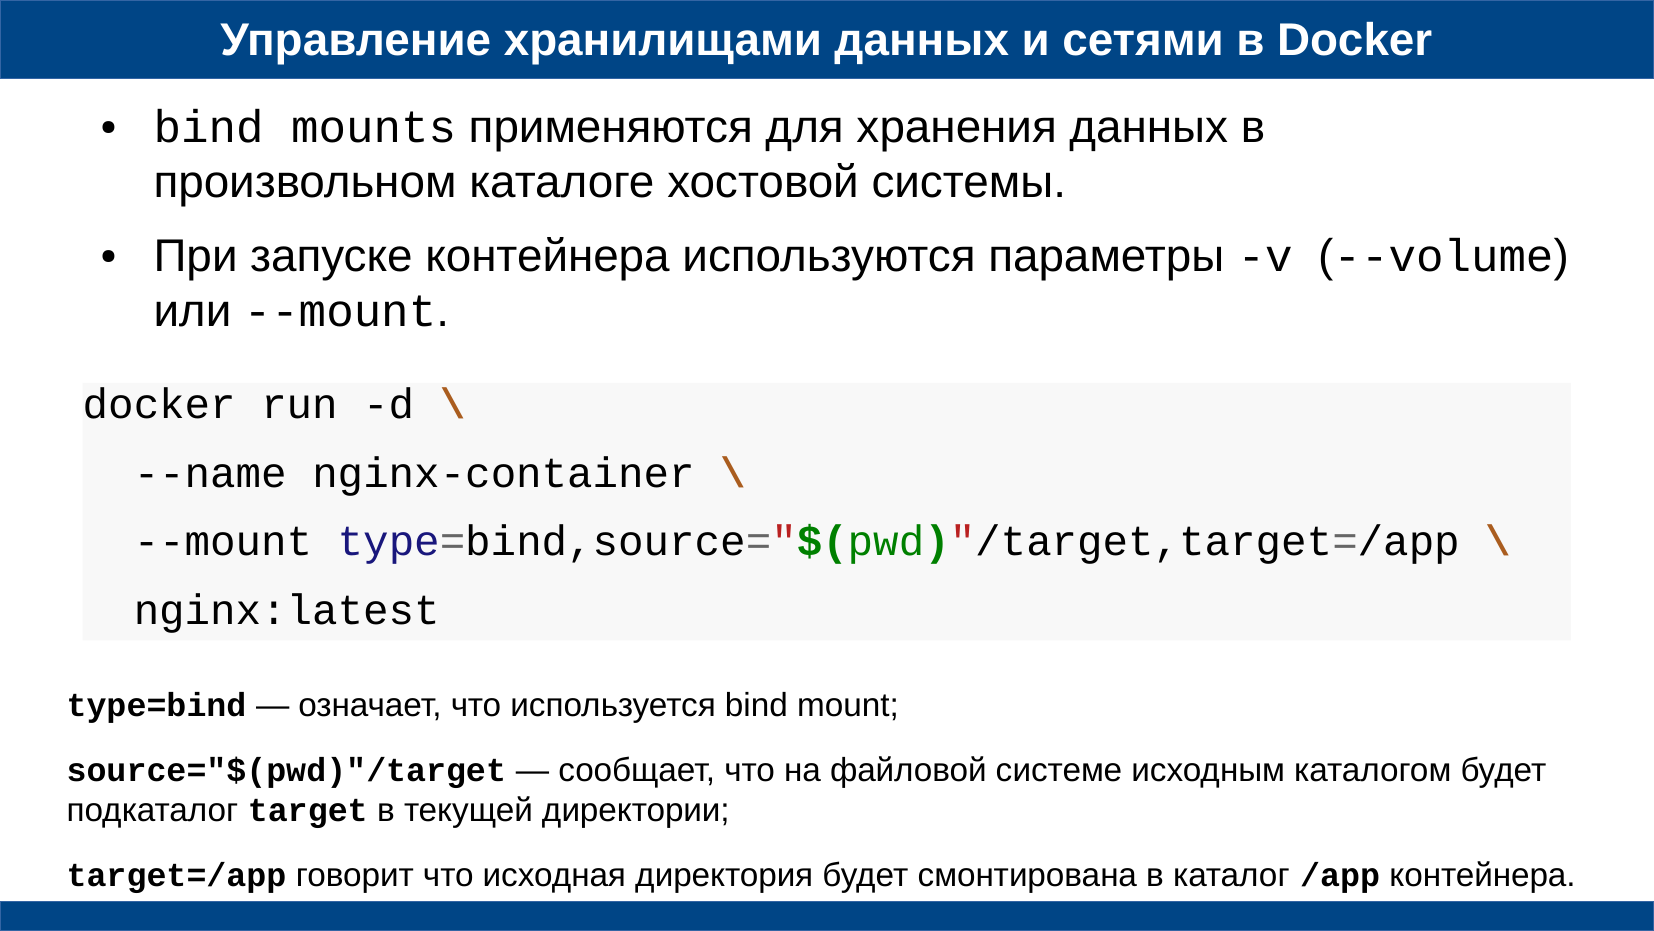

# Управление хранилищами данных и сетями в Docker
bind mounts применяются для хранения данных в произвольном каталоге хостовой системы.
При запуске контейнера используются параметры -v (--volume) или --mount.
docker run -d \
 --name nginx-container \
 --mount type=bind,source="$(pwd)"/target,target=/app \
 nginx:latest
type=bind — означает, что используется bind mount;
source="$(pwd)"/target — сообщает, что на файловой системе исходным каталогом будет подкаталог target в текущей директории;
target=/app говорит что исходная директория будет смонтирована в каталог /app контейнера.